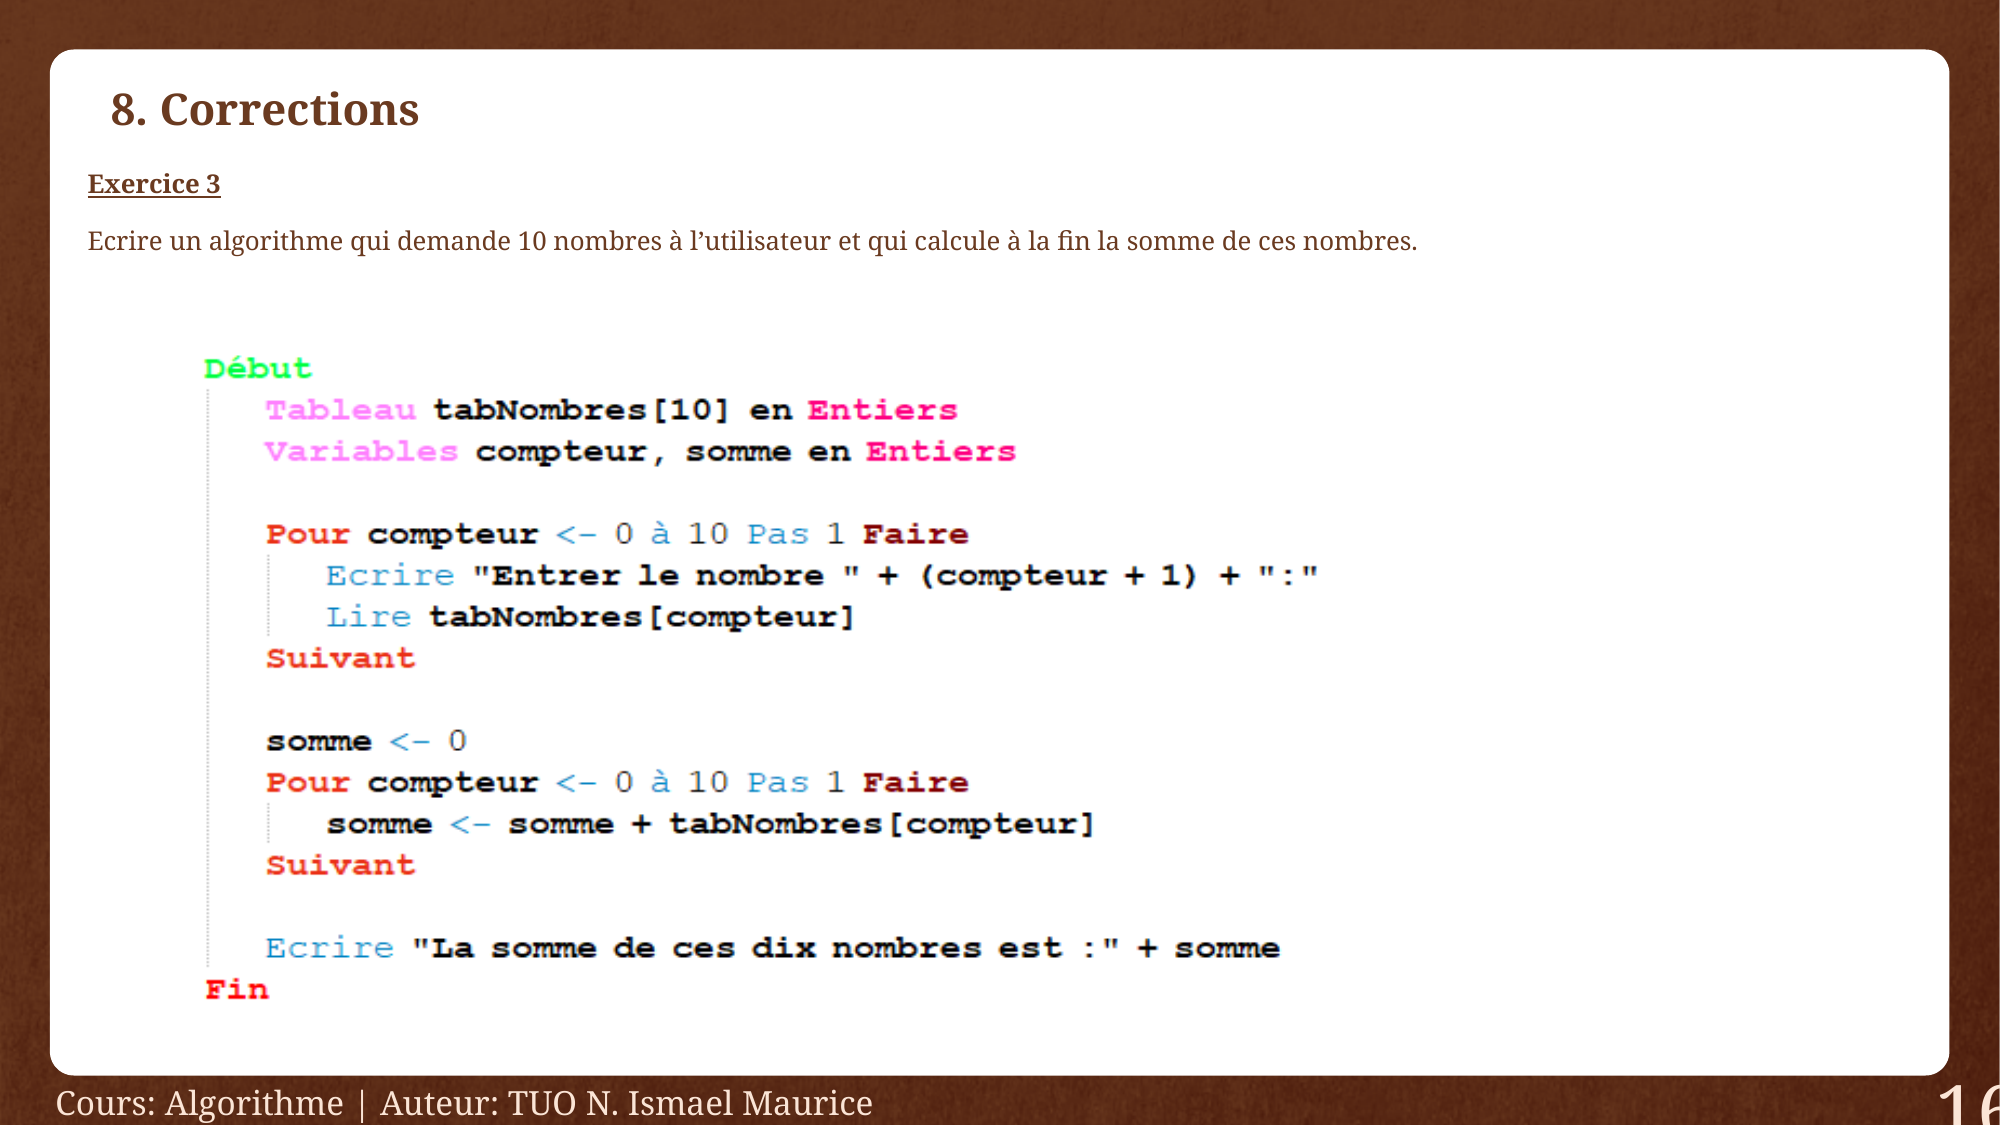

8. Corrections
# Exercice 3
Ecrire un algorithme qui demande 10 nombres à l’utilisateur et qui calcule à la fin la somme de ces nombres.
Cours: Algorithme | Auteur: TUO N. Ismael Maurice